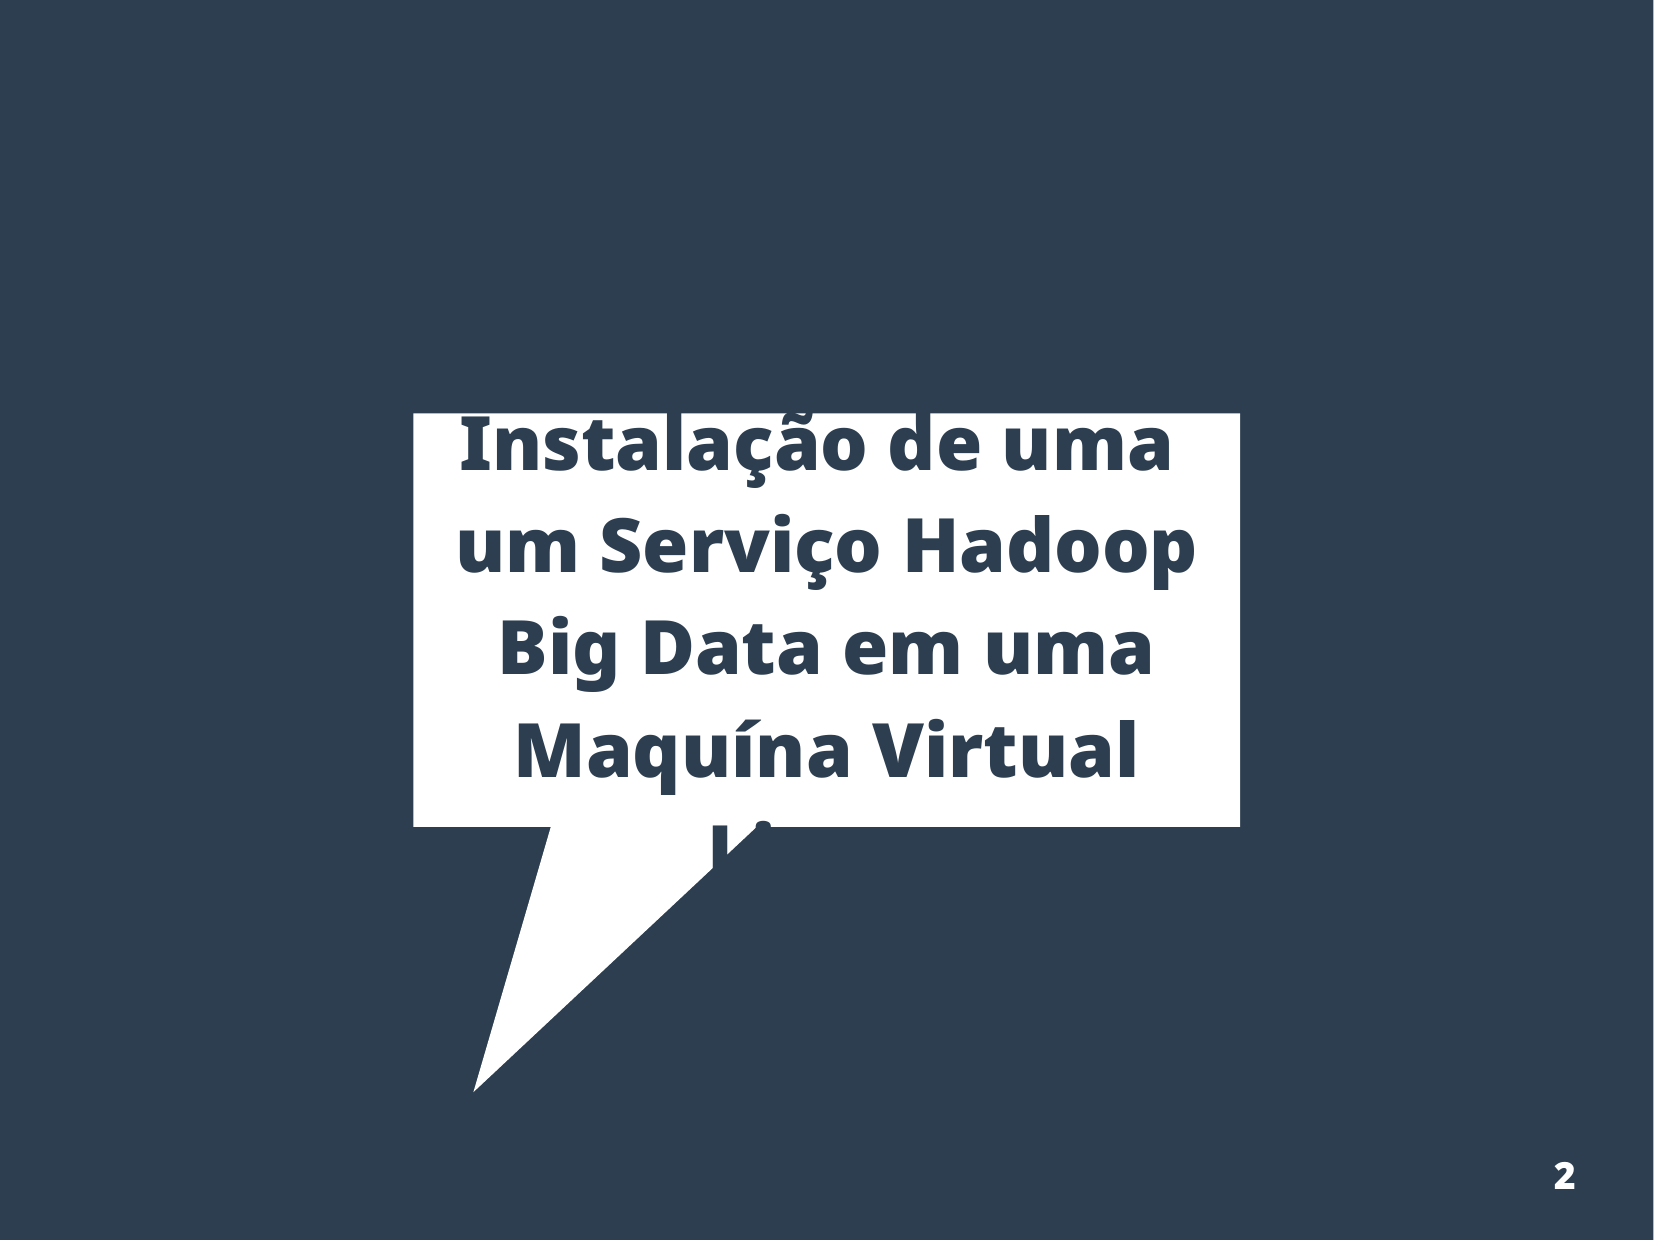

# Instalação de uma um Serviço Hadoop Big Data em uma Maquína Virtual Linux.
2